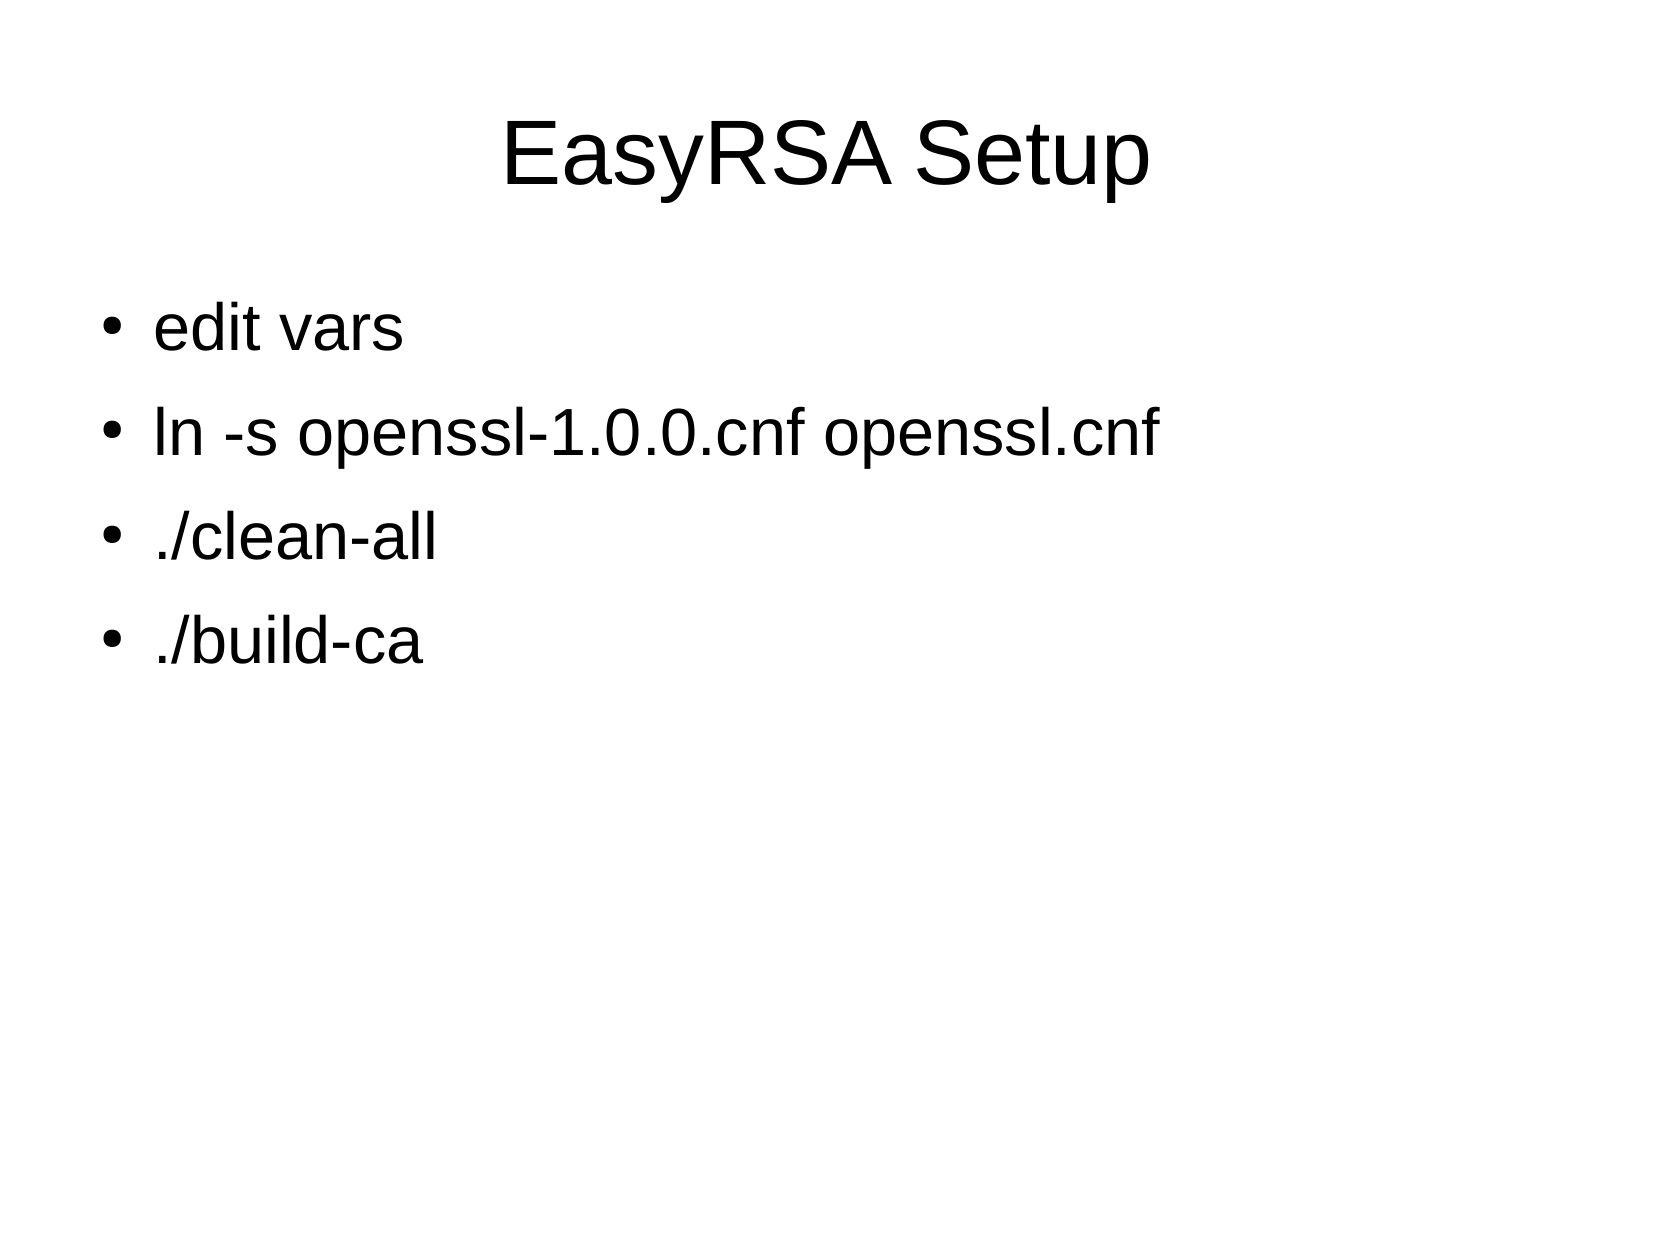

# EasyRSA Setup
edit vars
ln -s openssl-1.0.0.cnf openssl.cnf
./clean-all
./build-ca